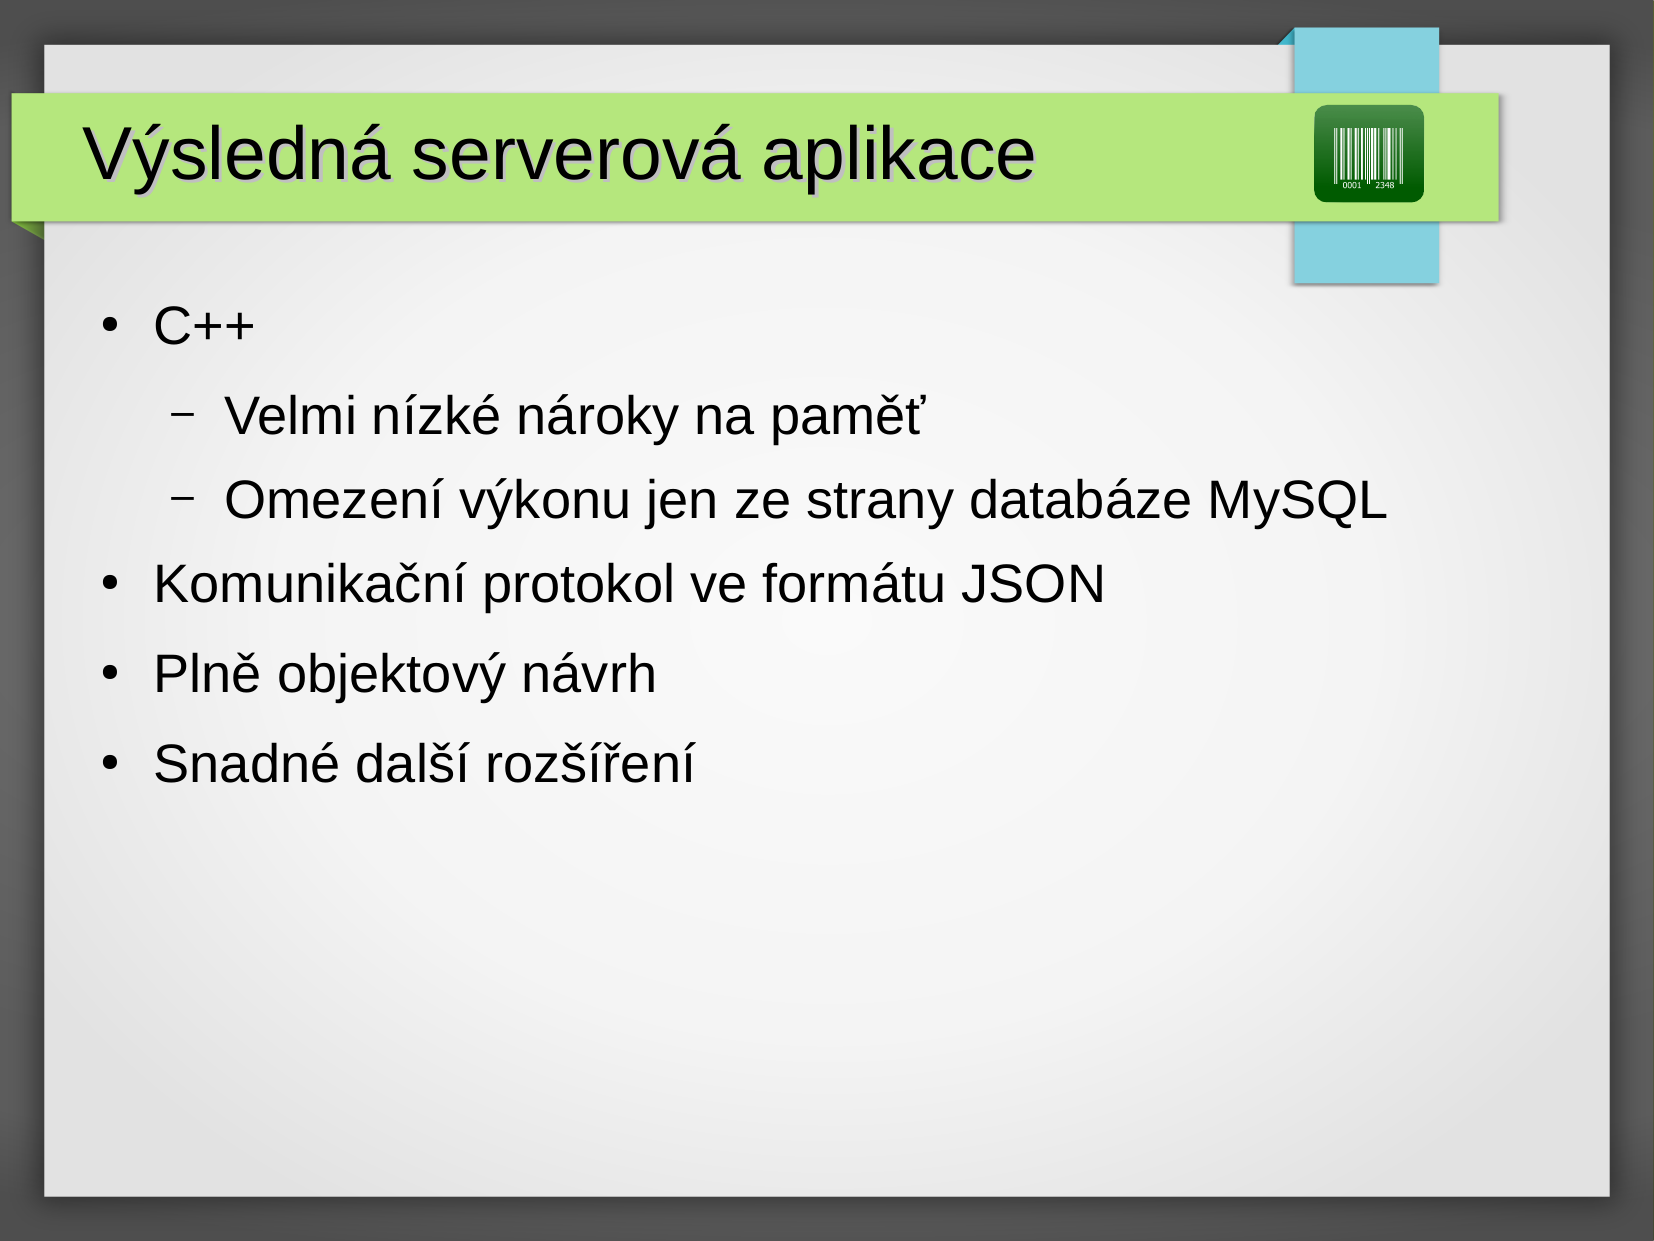

# Výsledná serverová aplikace
C++
Velmi nízké nároky na paměť
Omezení výkonu jen ze strany databáze MySQL
Komunikační protokol ve formátu JSON
Plně objektový návrh
Snadné další rozšíření